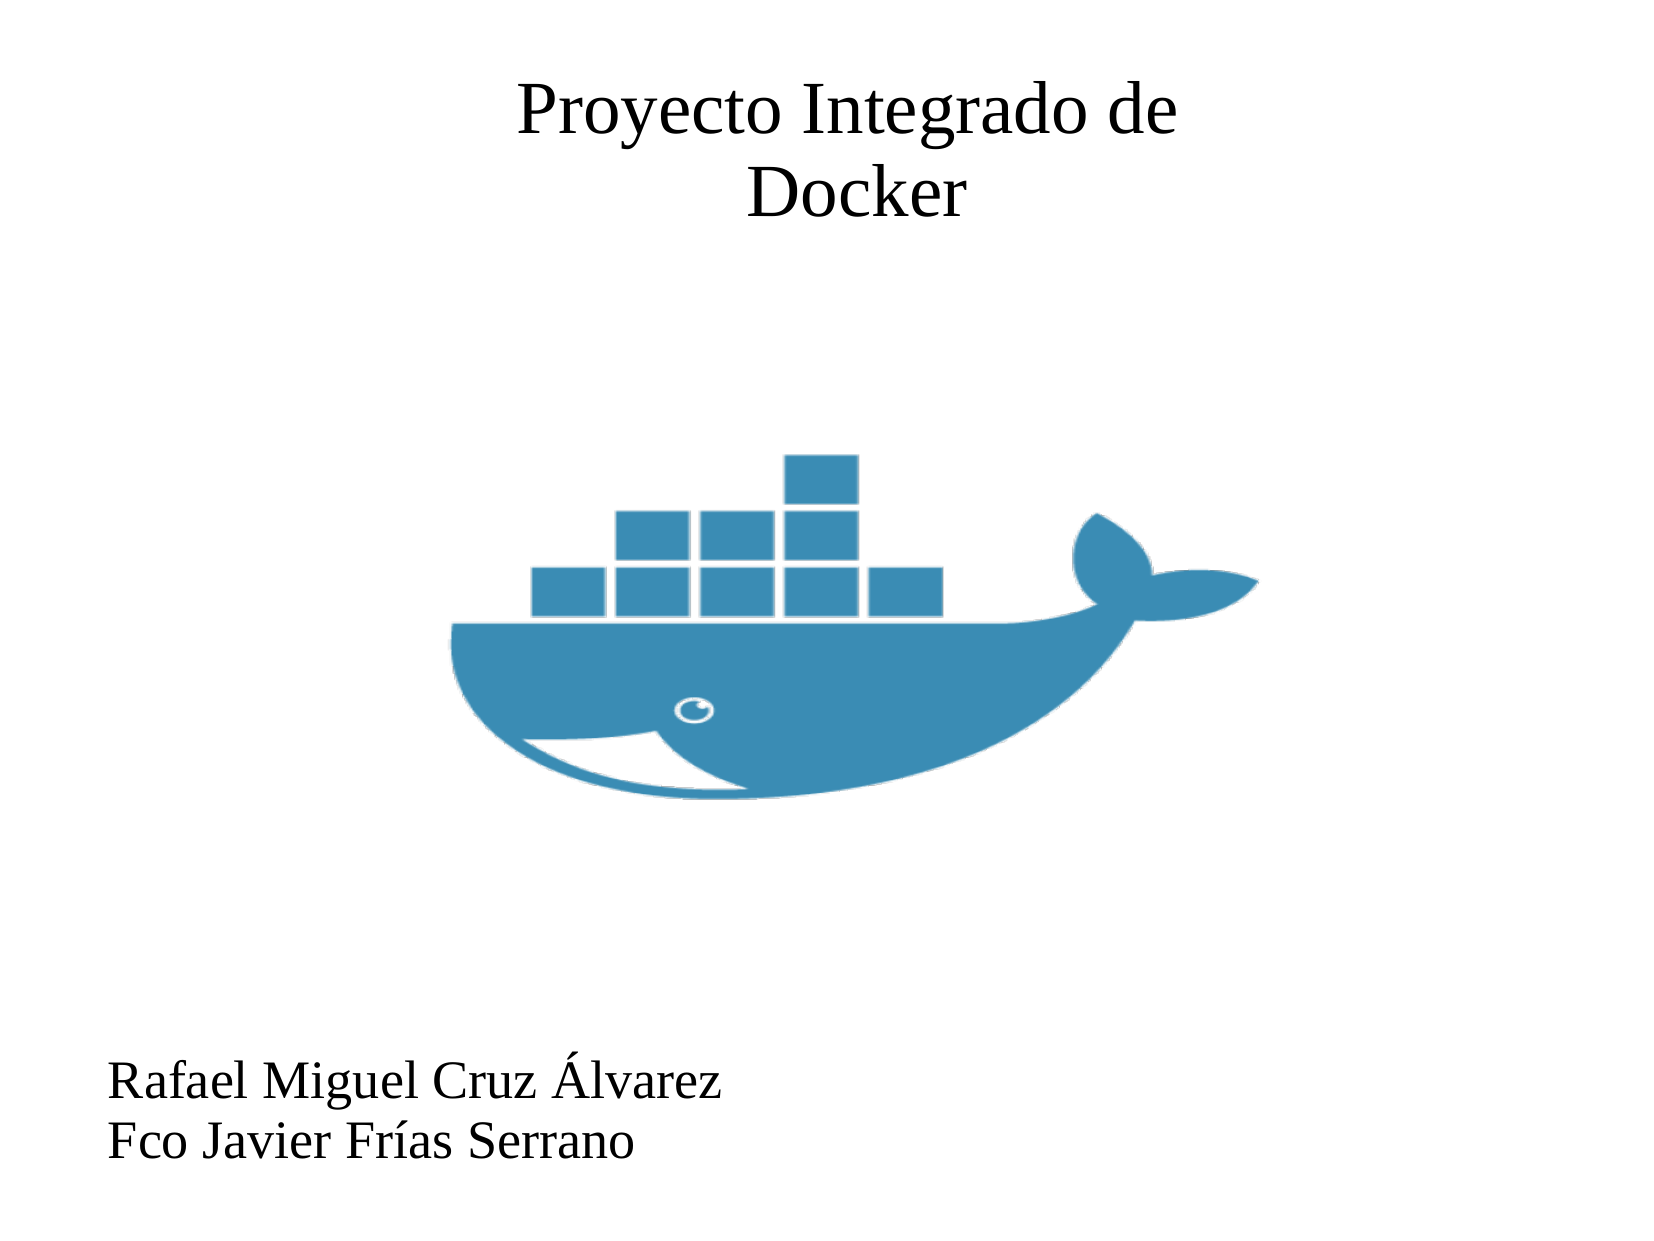

Proyecto Integrado de
Docker
Rafael Miguel Cruz Álvarez
Fco Javier Frías Serrano